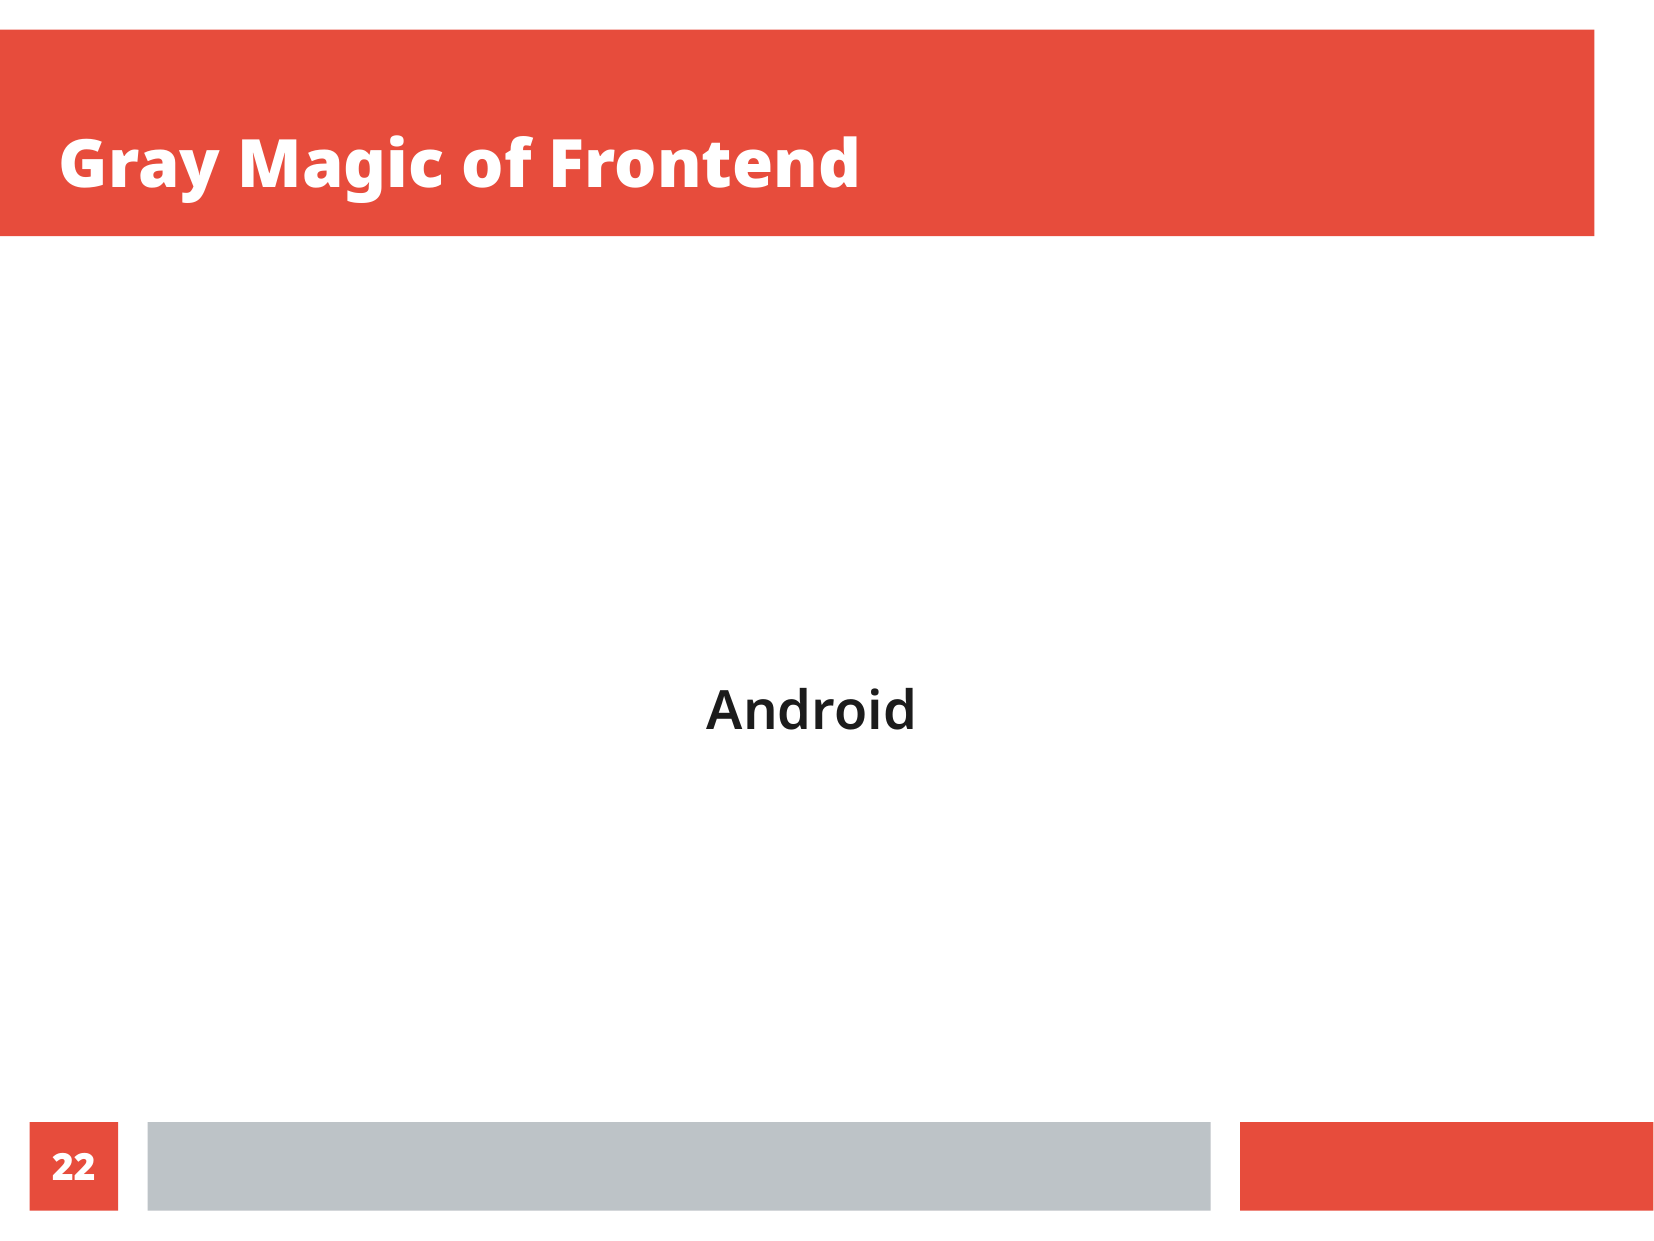

# Gray Magic of Frontend
Android
22